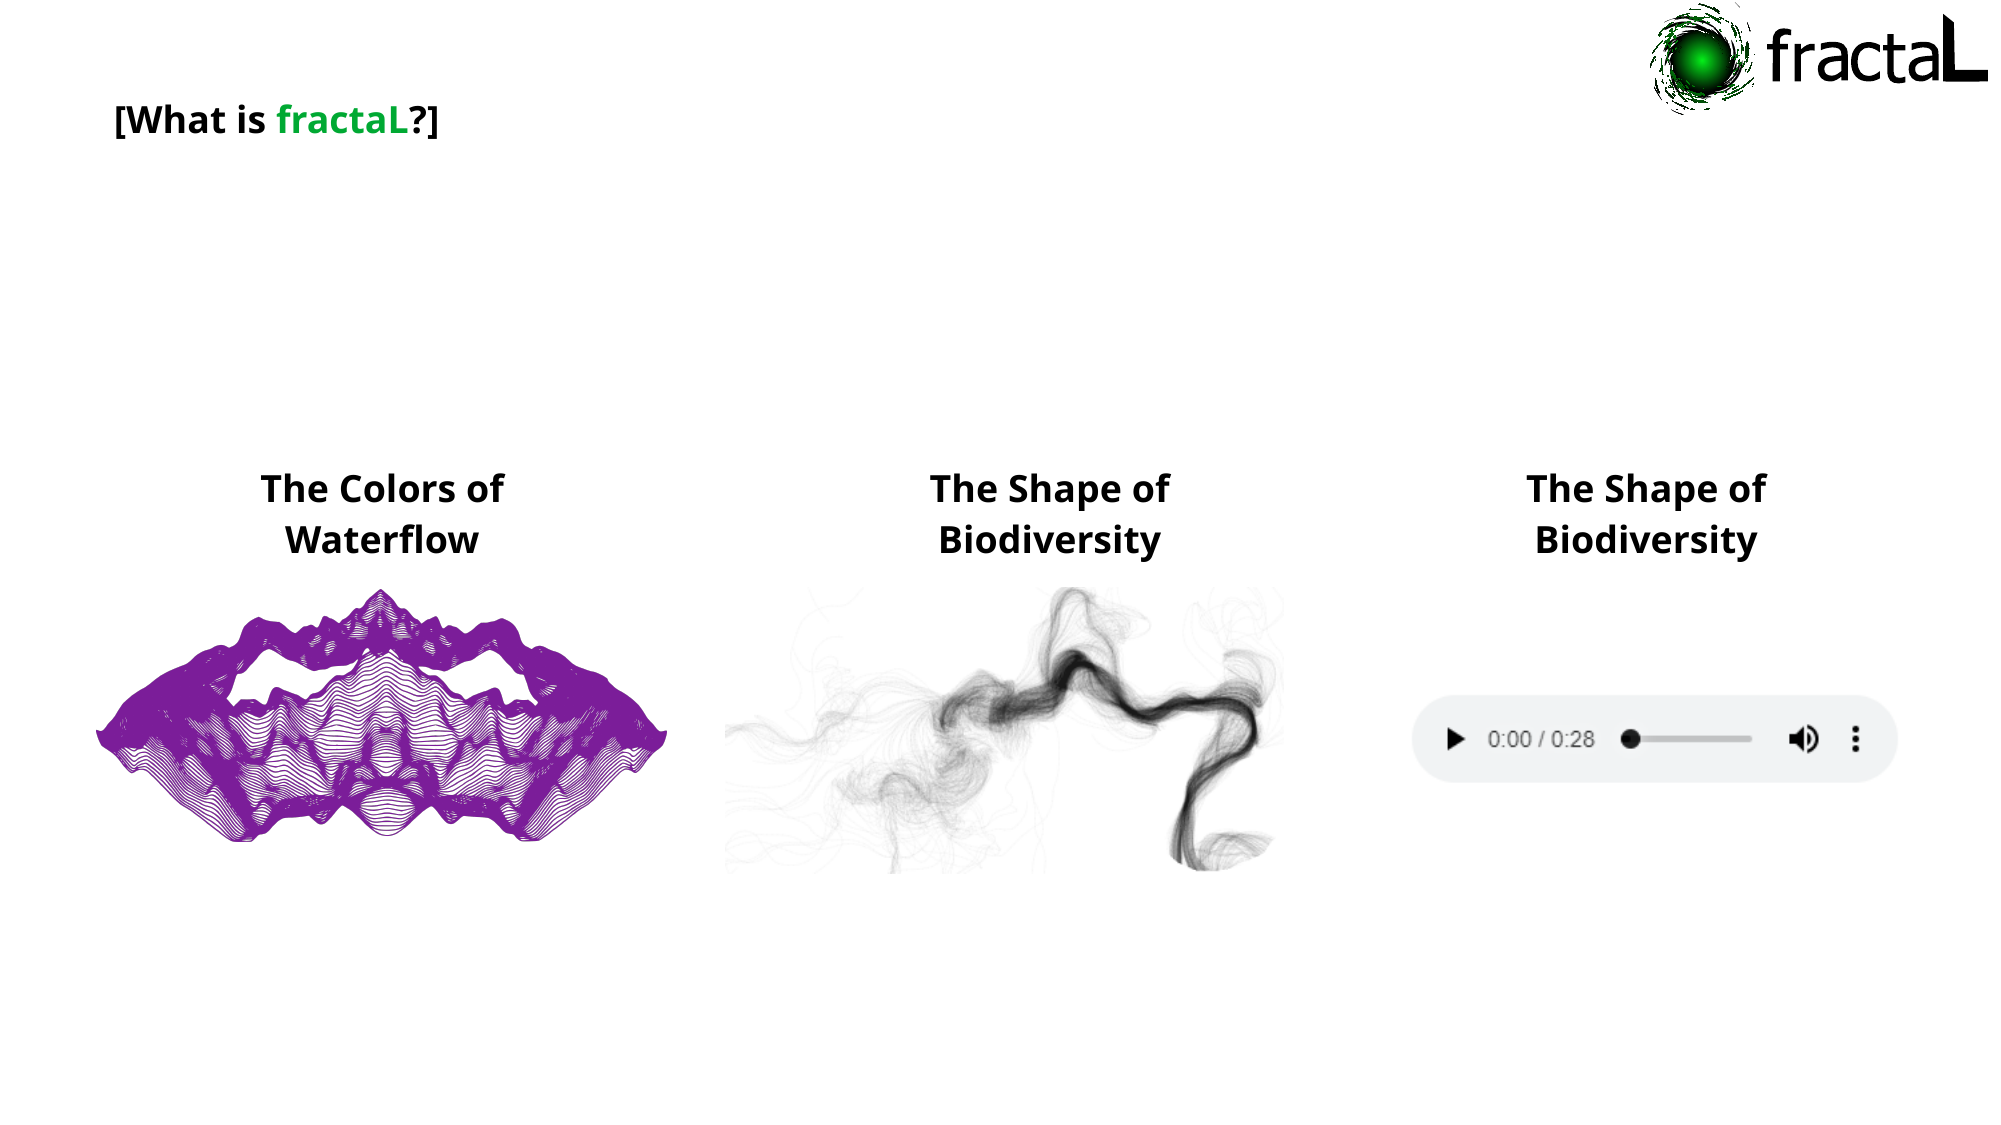

[What is fractaL?]
The Colors of Waterflow
The Shape of Biodiversity
The Shape of Biodiversity